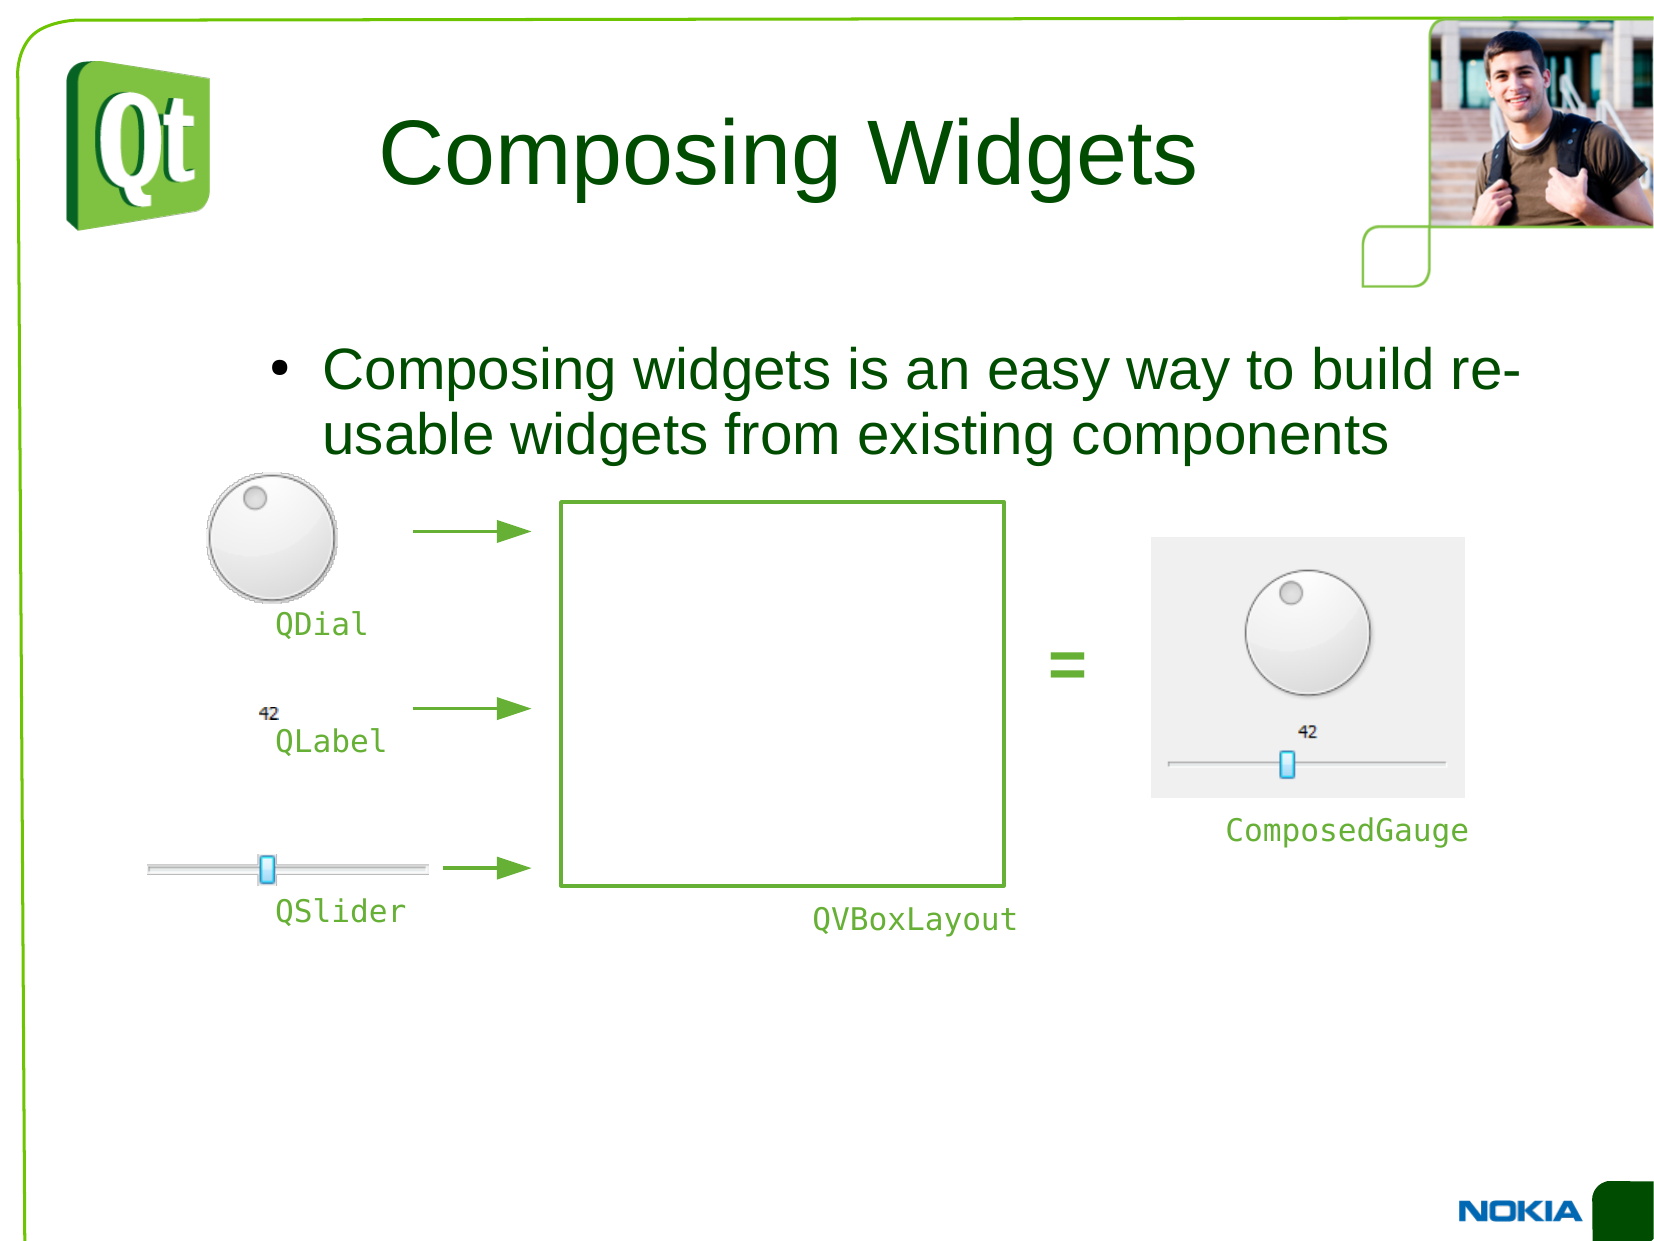

# Composing Widgets
Composing widgets is an easy way to build re-usable widgets from existing components
QDial
=
QLabel
ComposedGauge
QSlider
QVBoxLayout